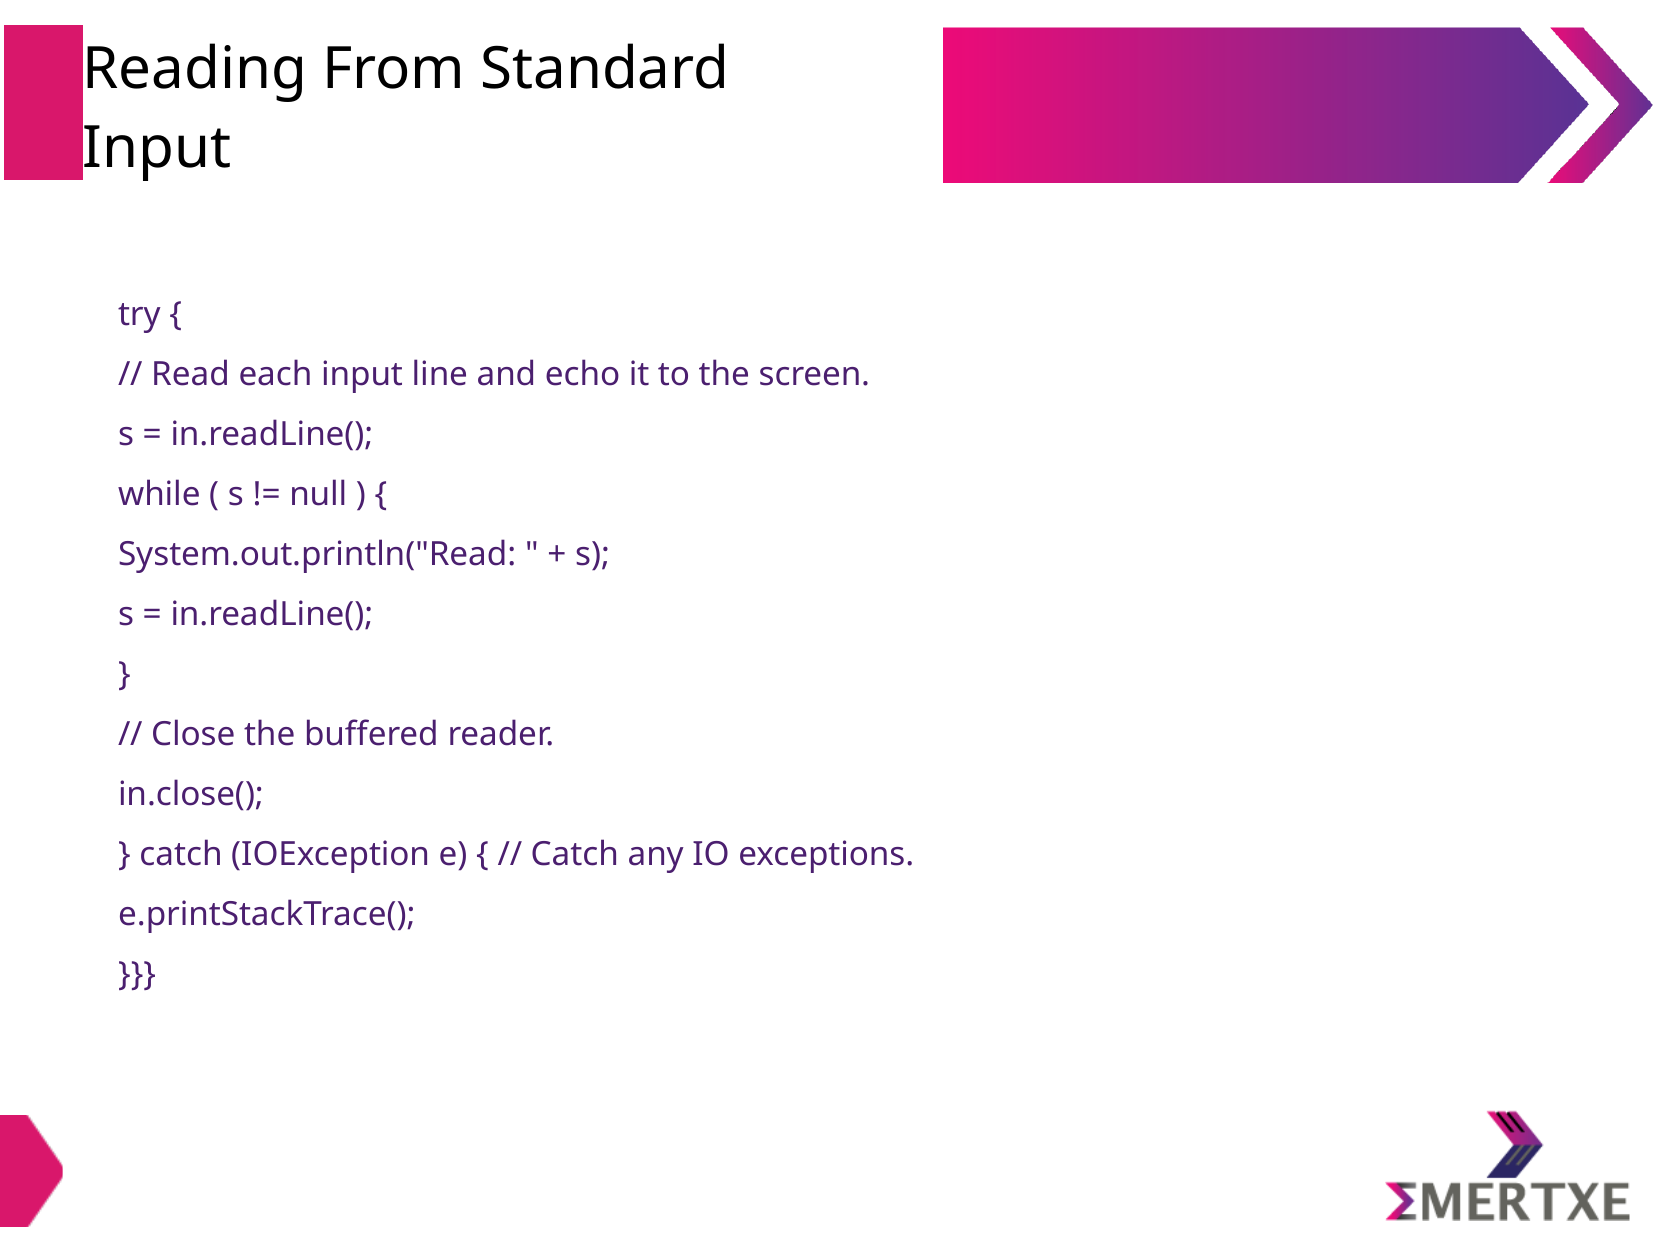

# Reading From Standard Input
try {
// Read each input line and echo it to the screen.
s = in.readLine();
while ( s != null ) {
System.out.println("Read: " + s);
s = in.readLine();
}
// Close the buffered reader.
in.close();
} catch (IOException e) { // Catch any IO exceptions.
e.printStackTrace();
}}}